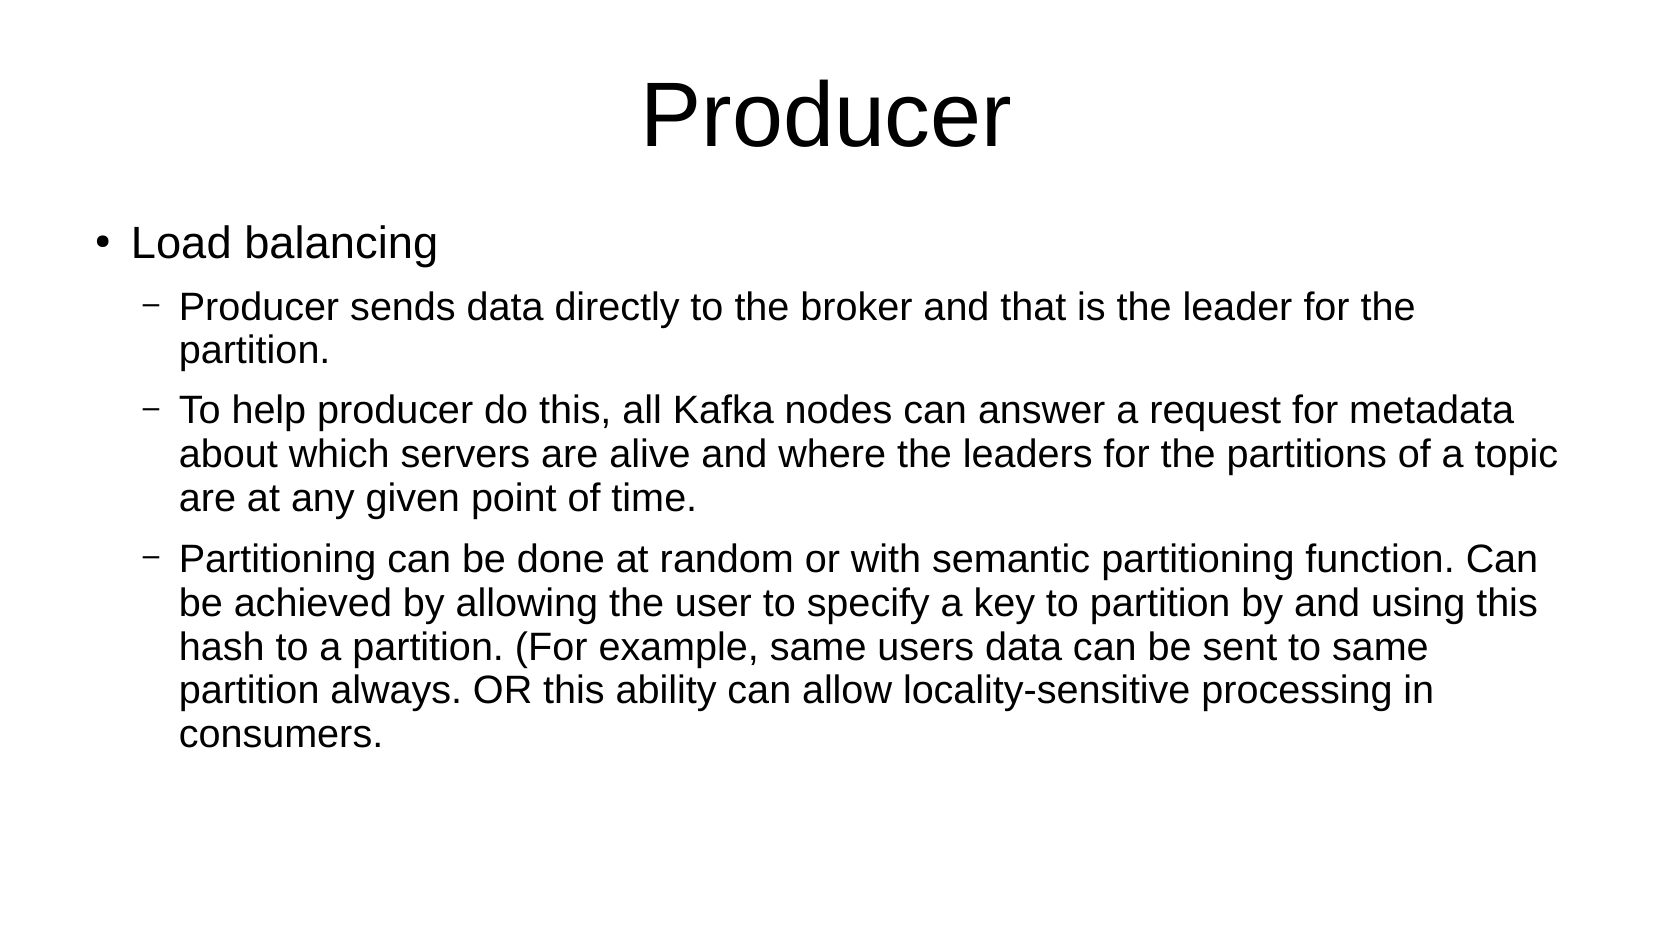

# Producer
Load balancing
Producer sends data directly to the broker and that is the leader for the partition.
To help producer do this, all Kafka nodes can answer a request for metadata about which servers are alive and where the leaders for the partitions of a topic are at any given point of time.
Partitioning can be done at random or with semantic partitioning function. Can be achieved by allowing the user to specify a key to partition by and using this hash to a partition. (For example, same users data can be sent to same partition always. OR this ability can allow locality-sensitive processing in consumers.